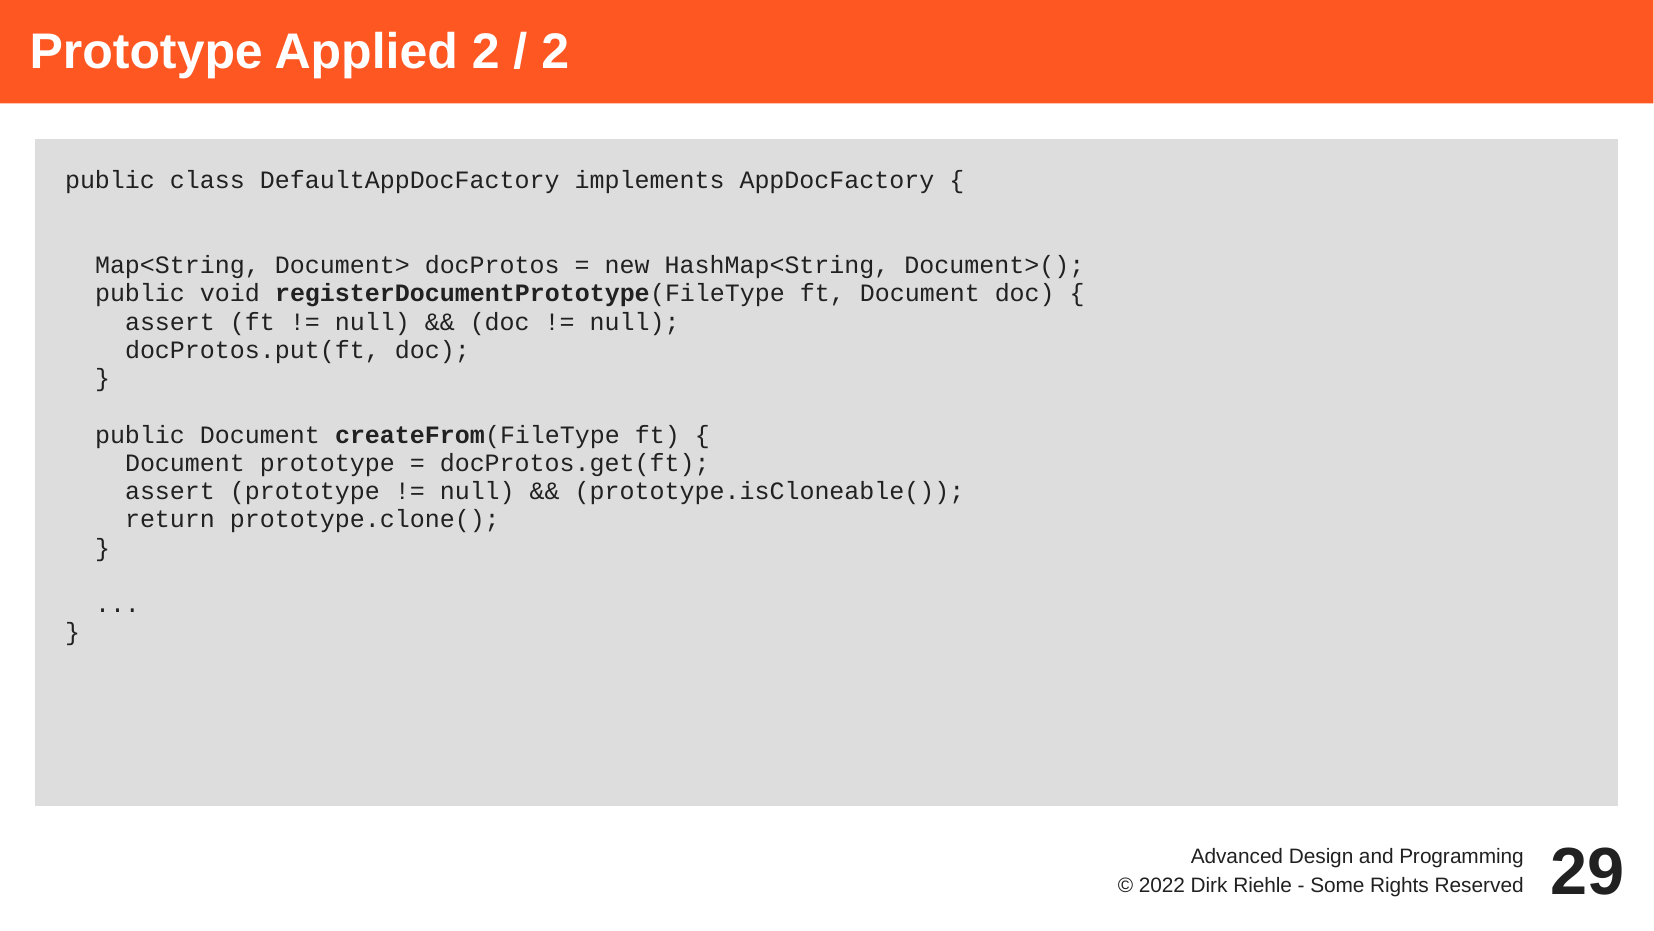

# Prototype Applied 2 / 2
public class DefaultAppDocFactory implements AppDocFactory {
 Map<String, Document> docProtos = new HashMap<String, Document>();
 public void registerDocumentPrototype(FileType ft, Document doc) {
 assert (ft != null) && (doc != null);
 docProtos.put(ft, doc);
 }
 public Document createFrom(FileType ft) {
 Document prototype = docProtos.get(ft);
 assert (prototype != null) && (prototype.isCloneable());
 return prototype.clone();
 }
 ...
}
Advanced Design and Programming
29
© 2022 Dirk Riehle - Some Rights Reserved